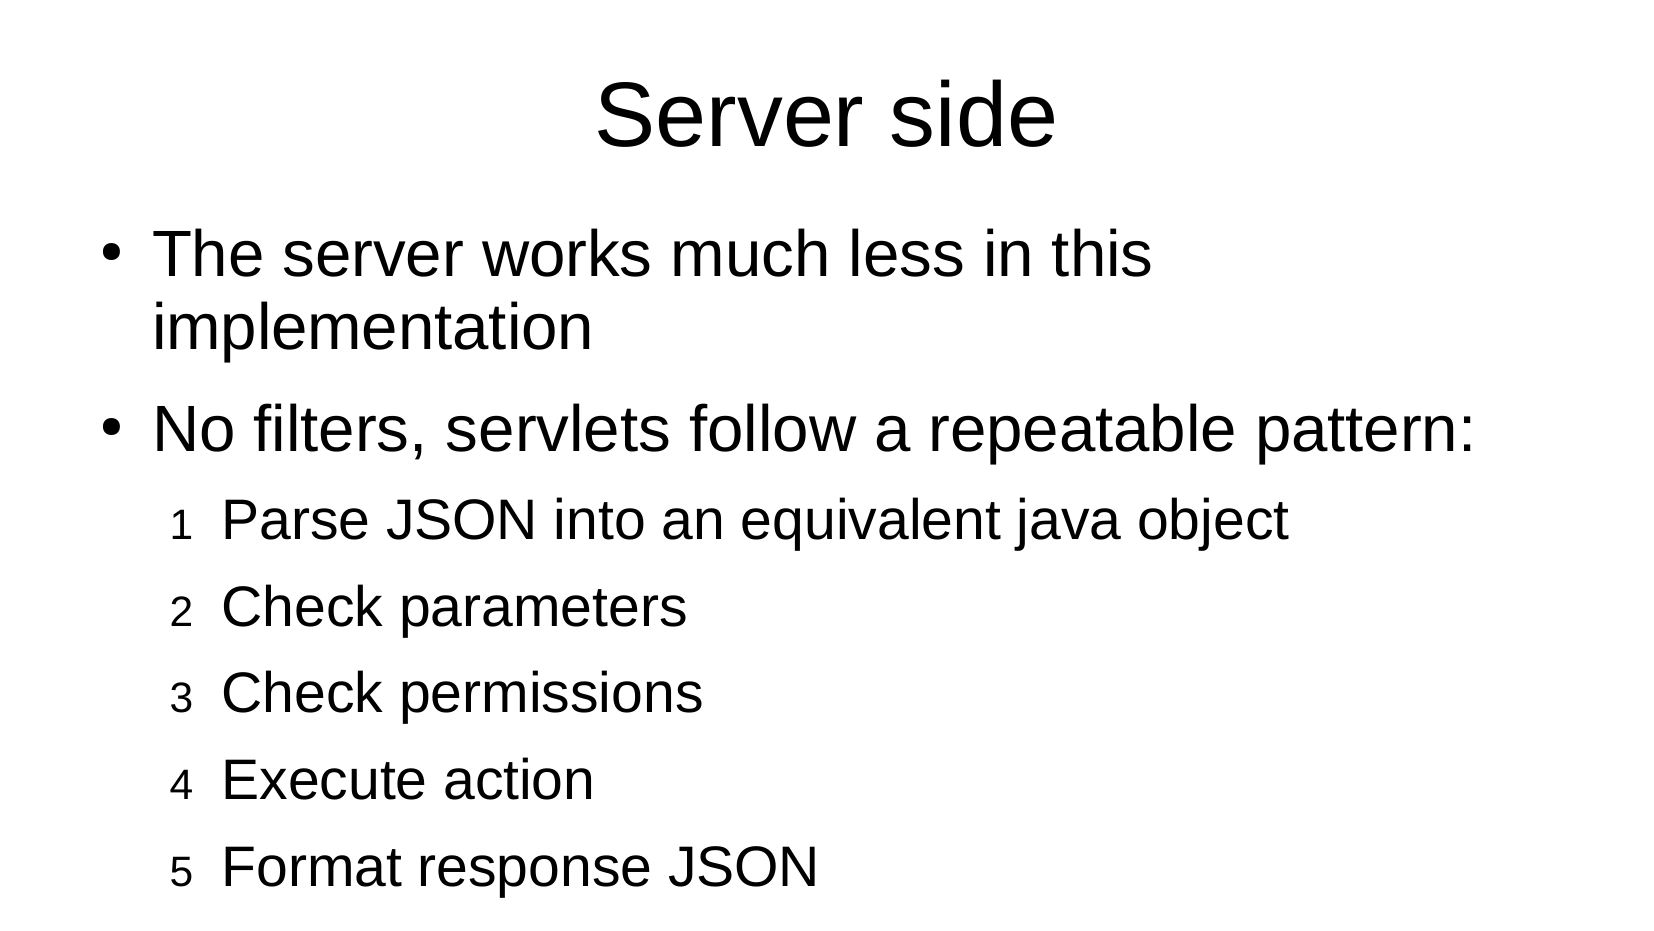

# Server side
The server works much less in this implementation
No filters, servlets follow a repeatable pattern:
Parse JSON into an equivalent java object
Check parameters
Check permissions
Execute action
Format response JSON